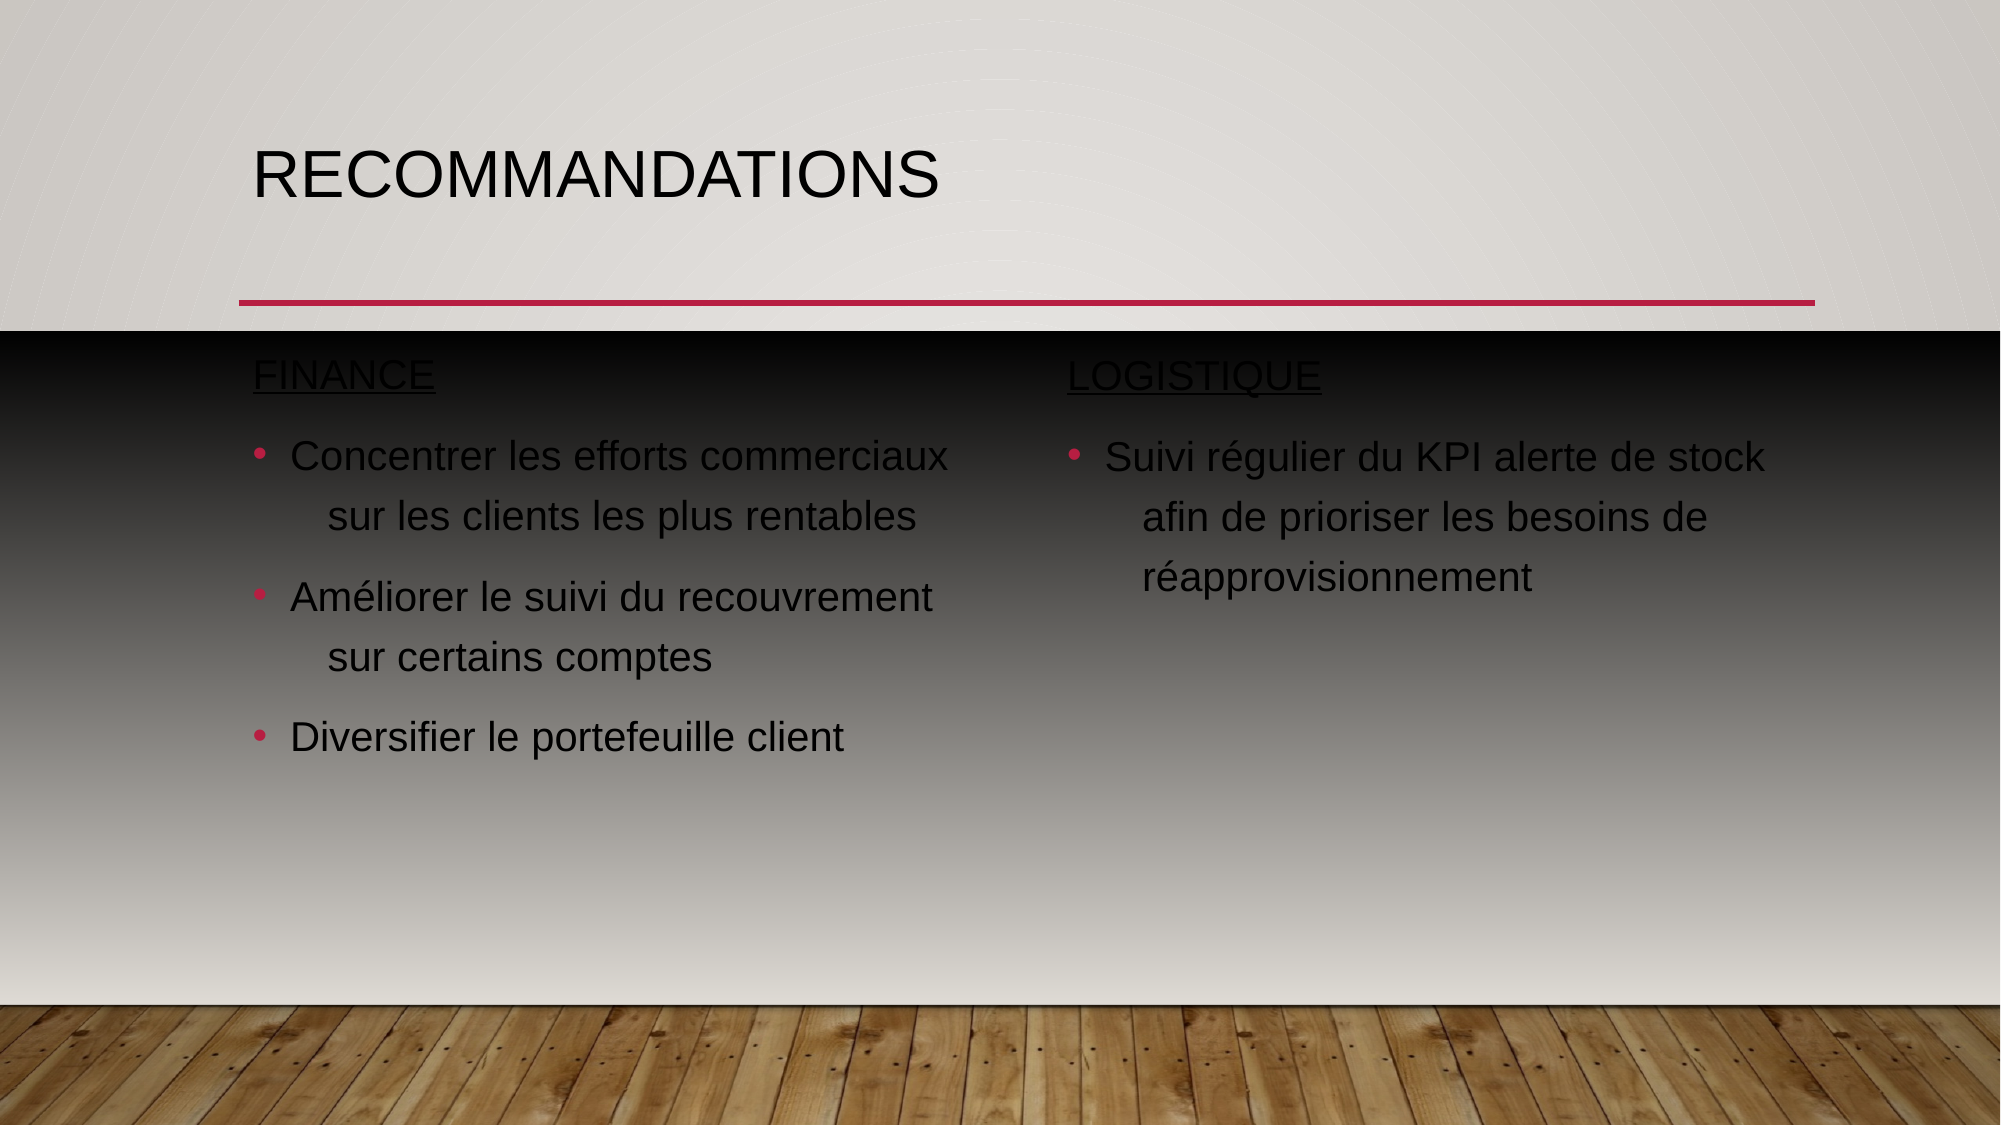

# RECOMMANDATIONS
FINANCE
Concentrer les efforts commerciaux sur les clients les plus rentables
Améliorer le suivi du recouvrement sur certains comptes
Diversifier le portefeuille client
LOGISTIQUE
Suivi régulier du KPI alerte de stock afin de prioriser les besoins de réapprovisionnement